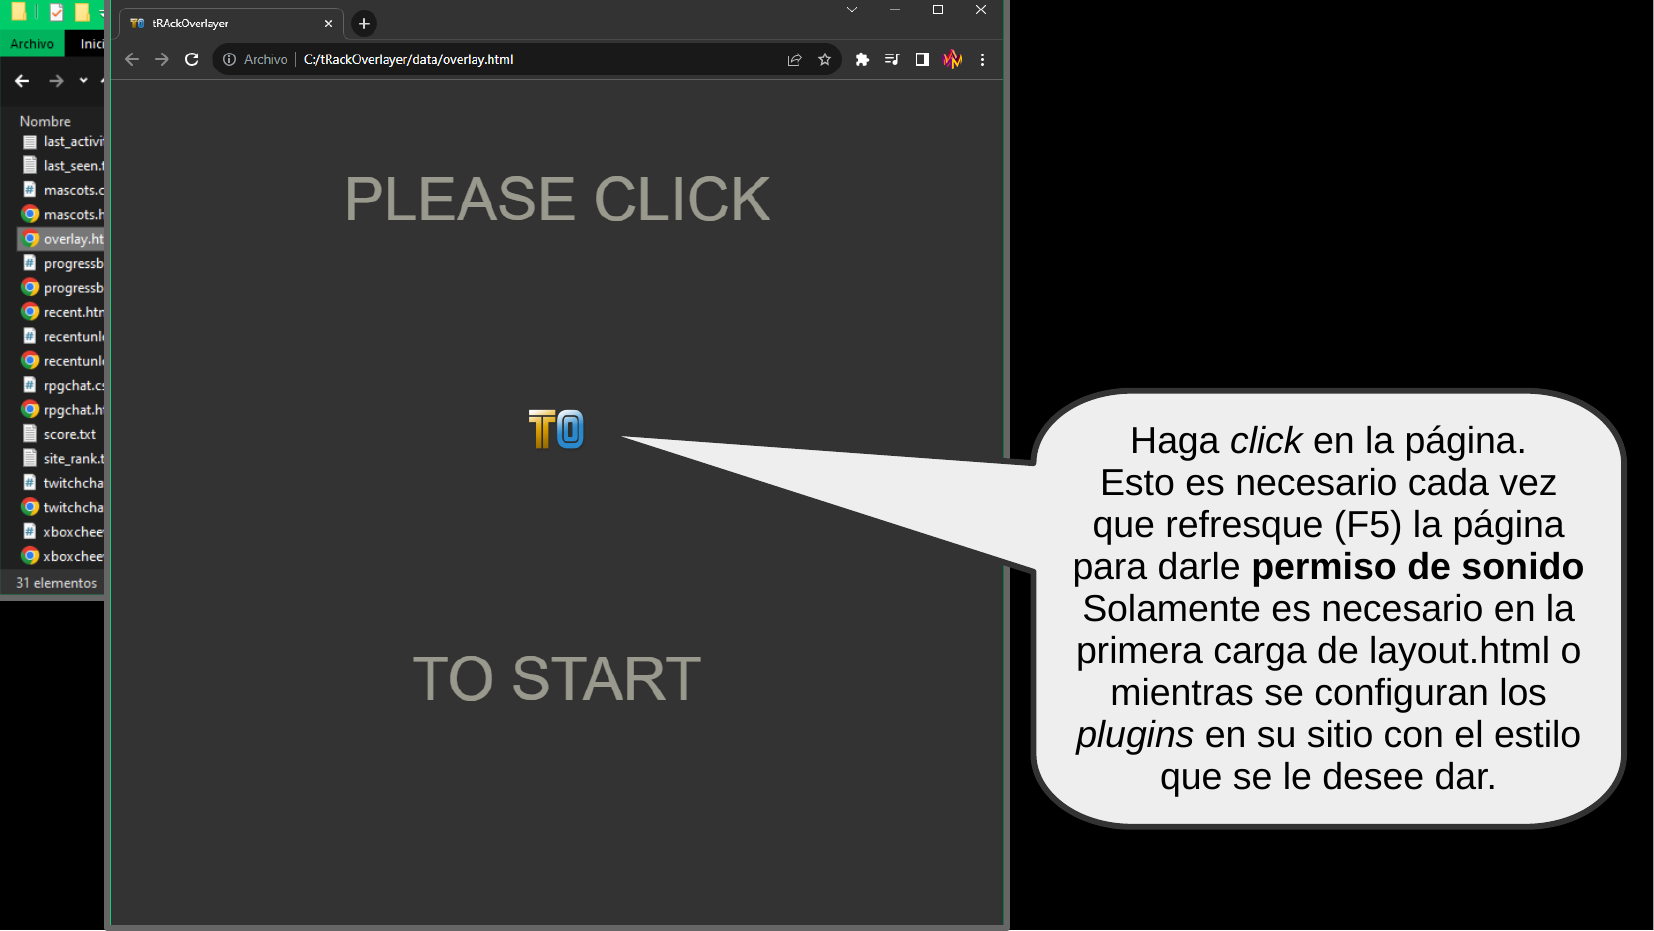

Haga click en la página.
Esto es necesario cada vez que refresque (F5) la página para darle permiso de sonido
Solamente es necesario en la primera carga de layout.html o mientras se configuran los plugins en su sitio con el estilo que se le desee dar.